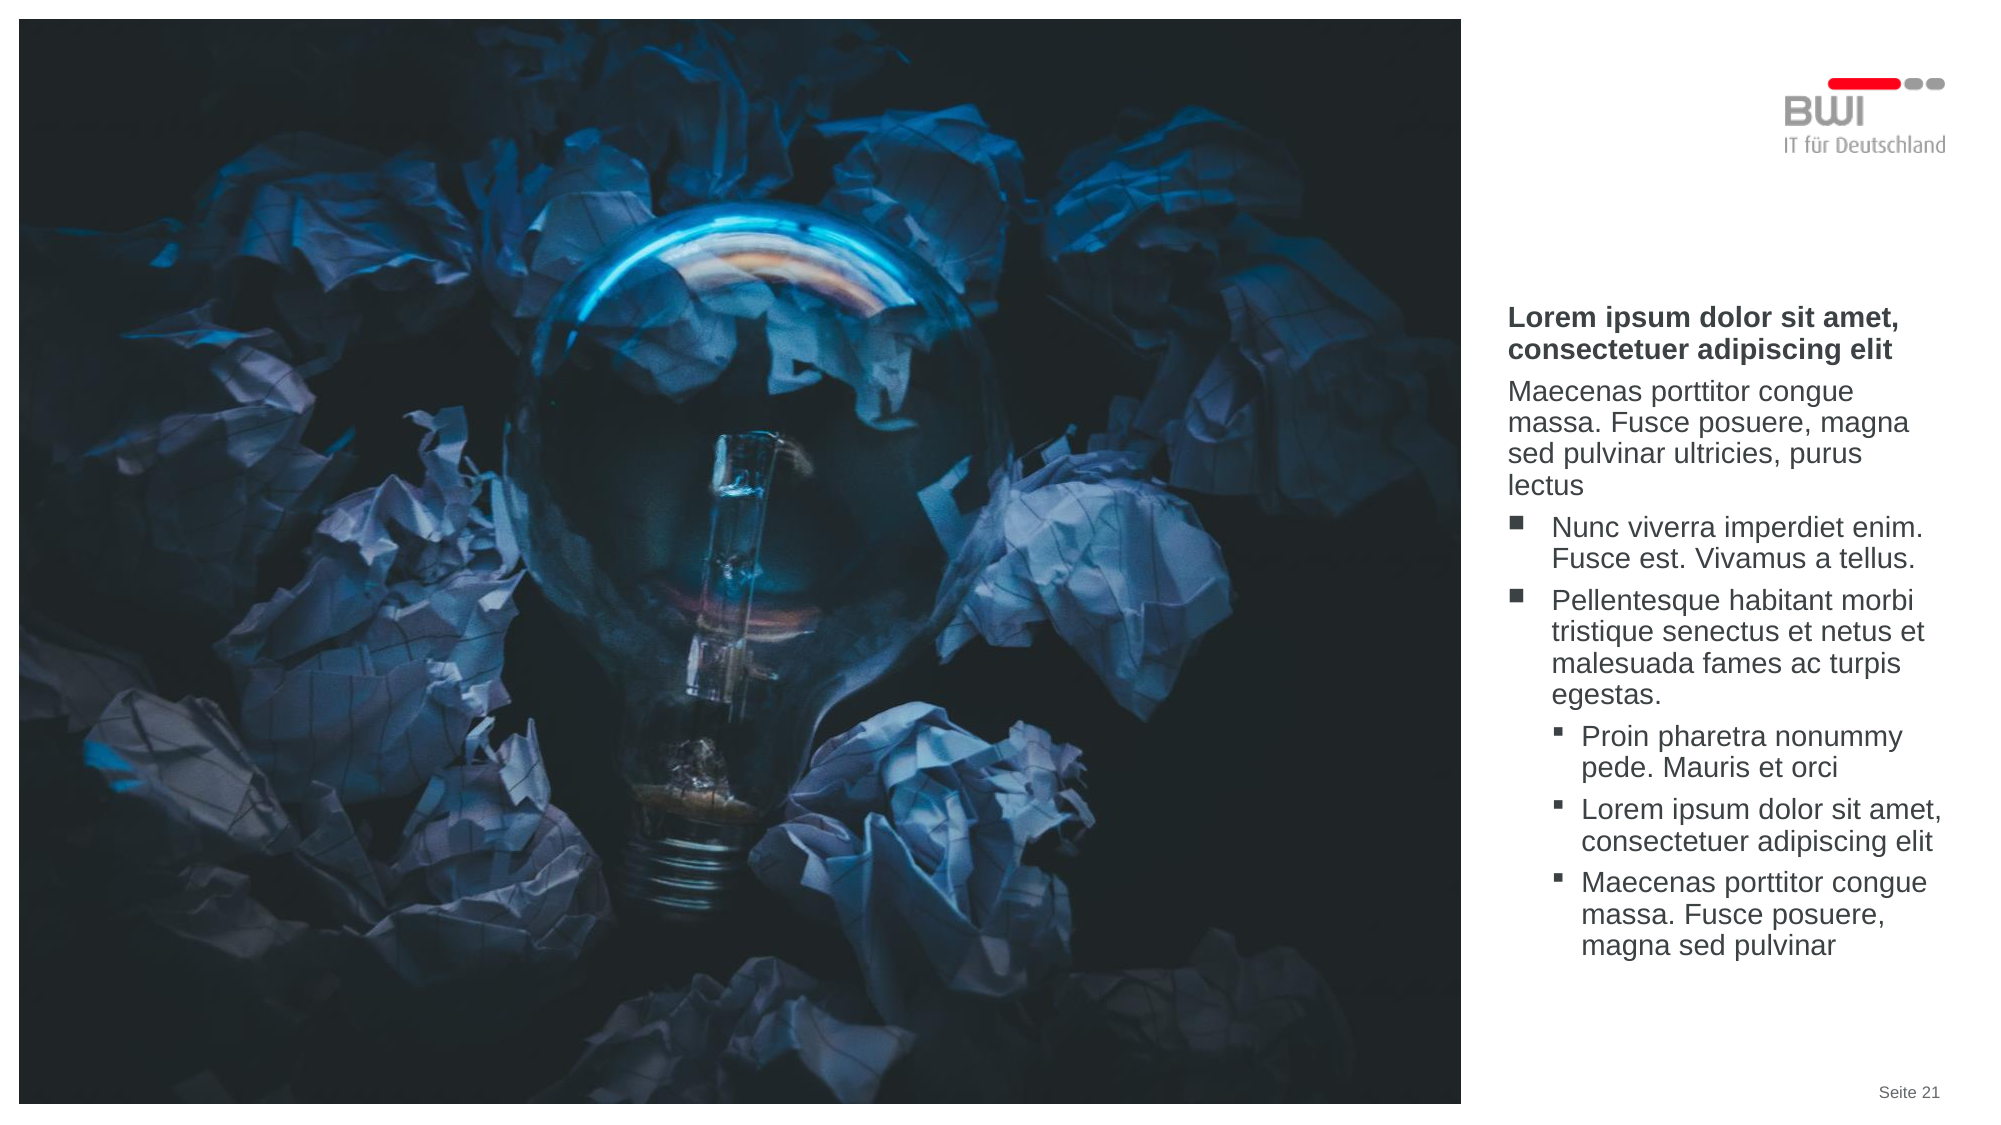

# Lorem ipsum dolor sit amet, consectetuer adipiscing elit
Maecenas porttitor congue massa. Fusce posuere, magna sed pulvinar ultricies, purus lectus
Nunc viverra imperdiet enim. Fusce est. Vivamus a tellus.
Pellentesque habitant morbi tristique senectus et netus et malesuada fames ac turpis egestas.
Proin pharetra nonummy pede. Mauris et orci
Lorem ipsum dolor sit amet, consectetuer adipiscing elit
Maecenas porttitor congue massa. Fusce posuere, magna sed pulvinar
Seite